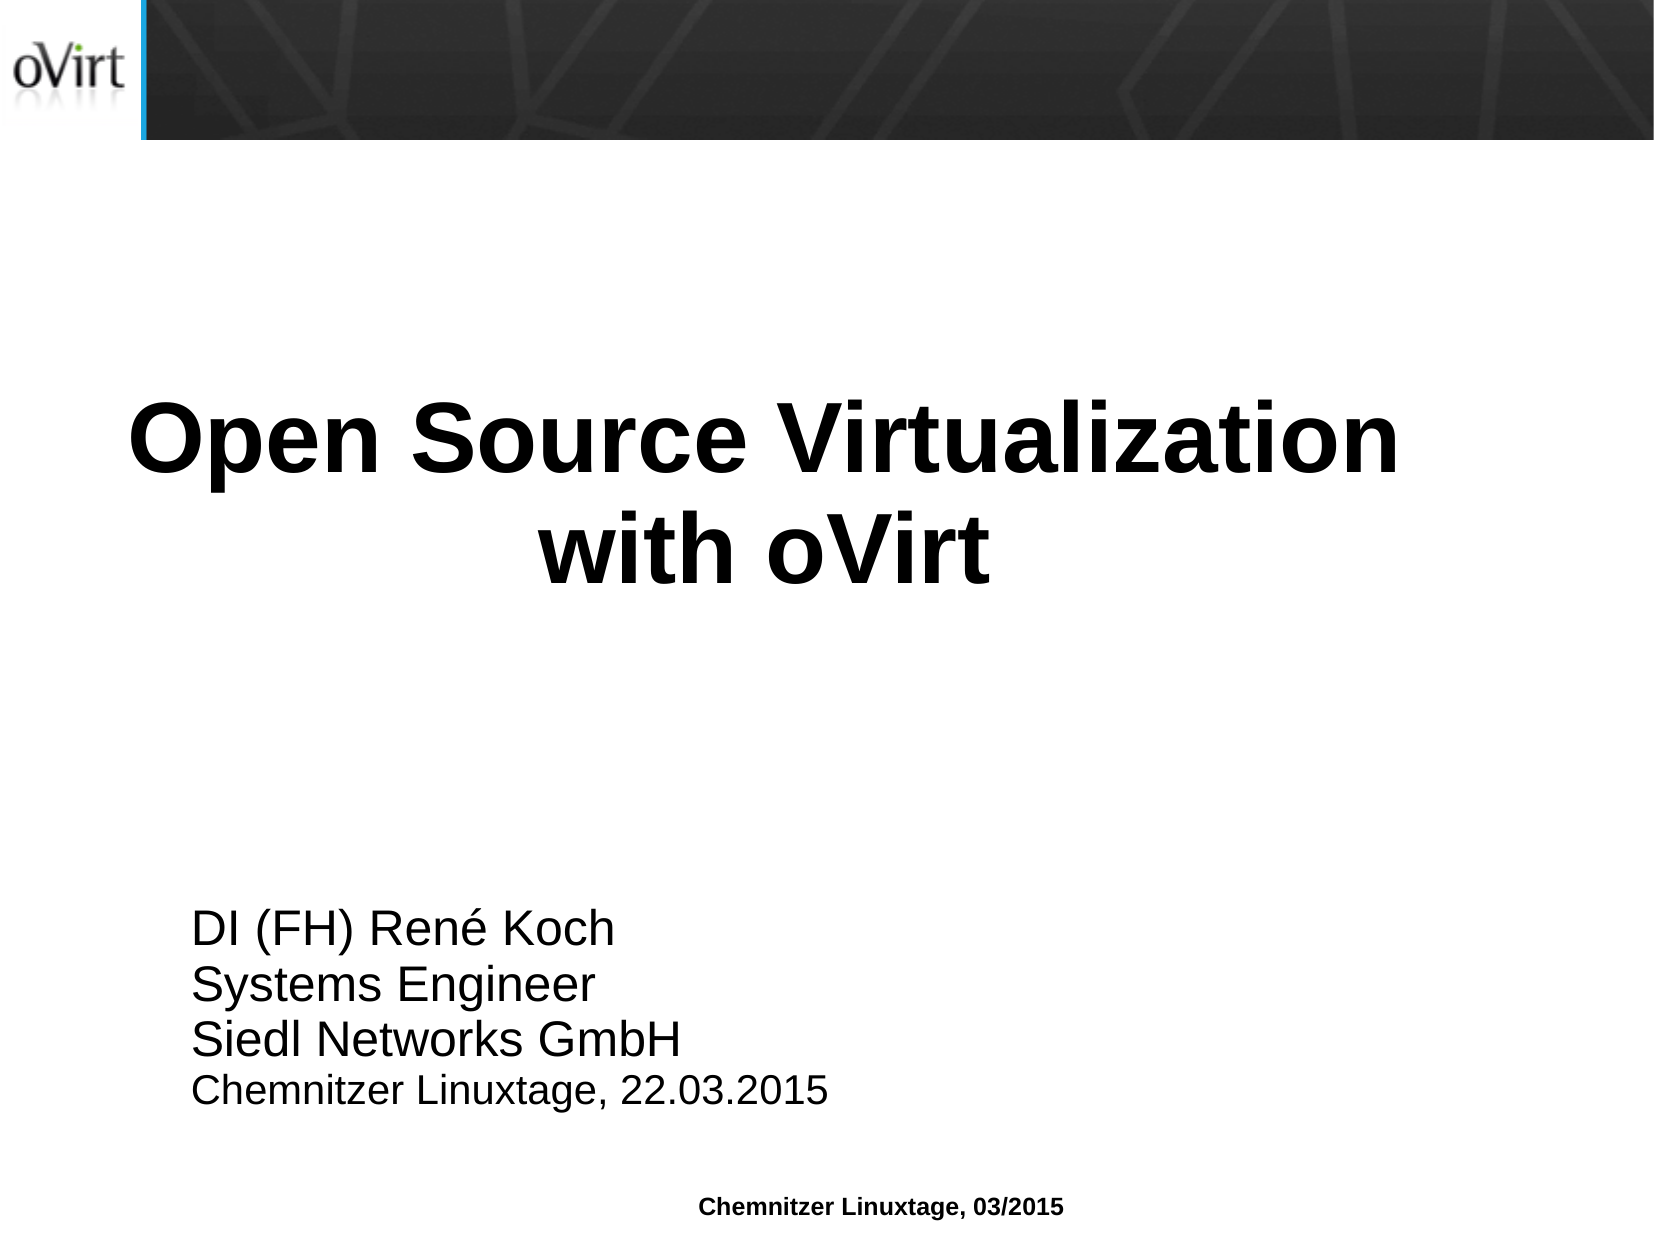

Open Source Virtualization with oVirt
DI (FH) René Koch
Systems Engineer
Siedl Networks GmbH
Chemnitzer Linuxtage, 22.03.2015